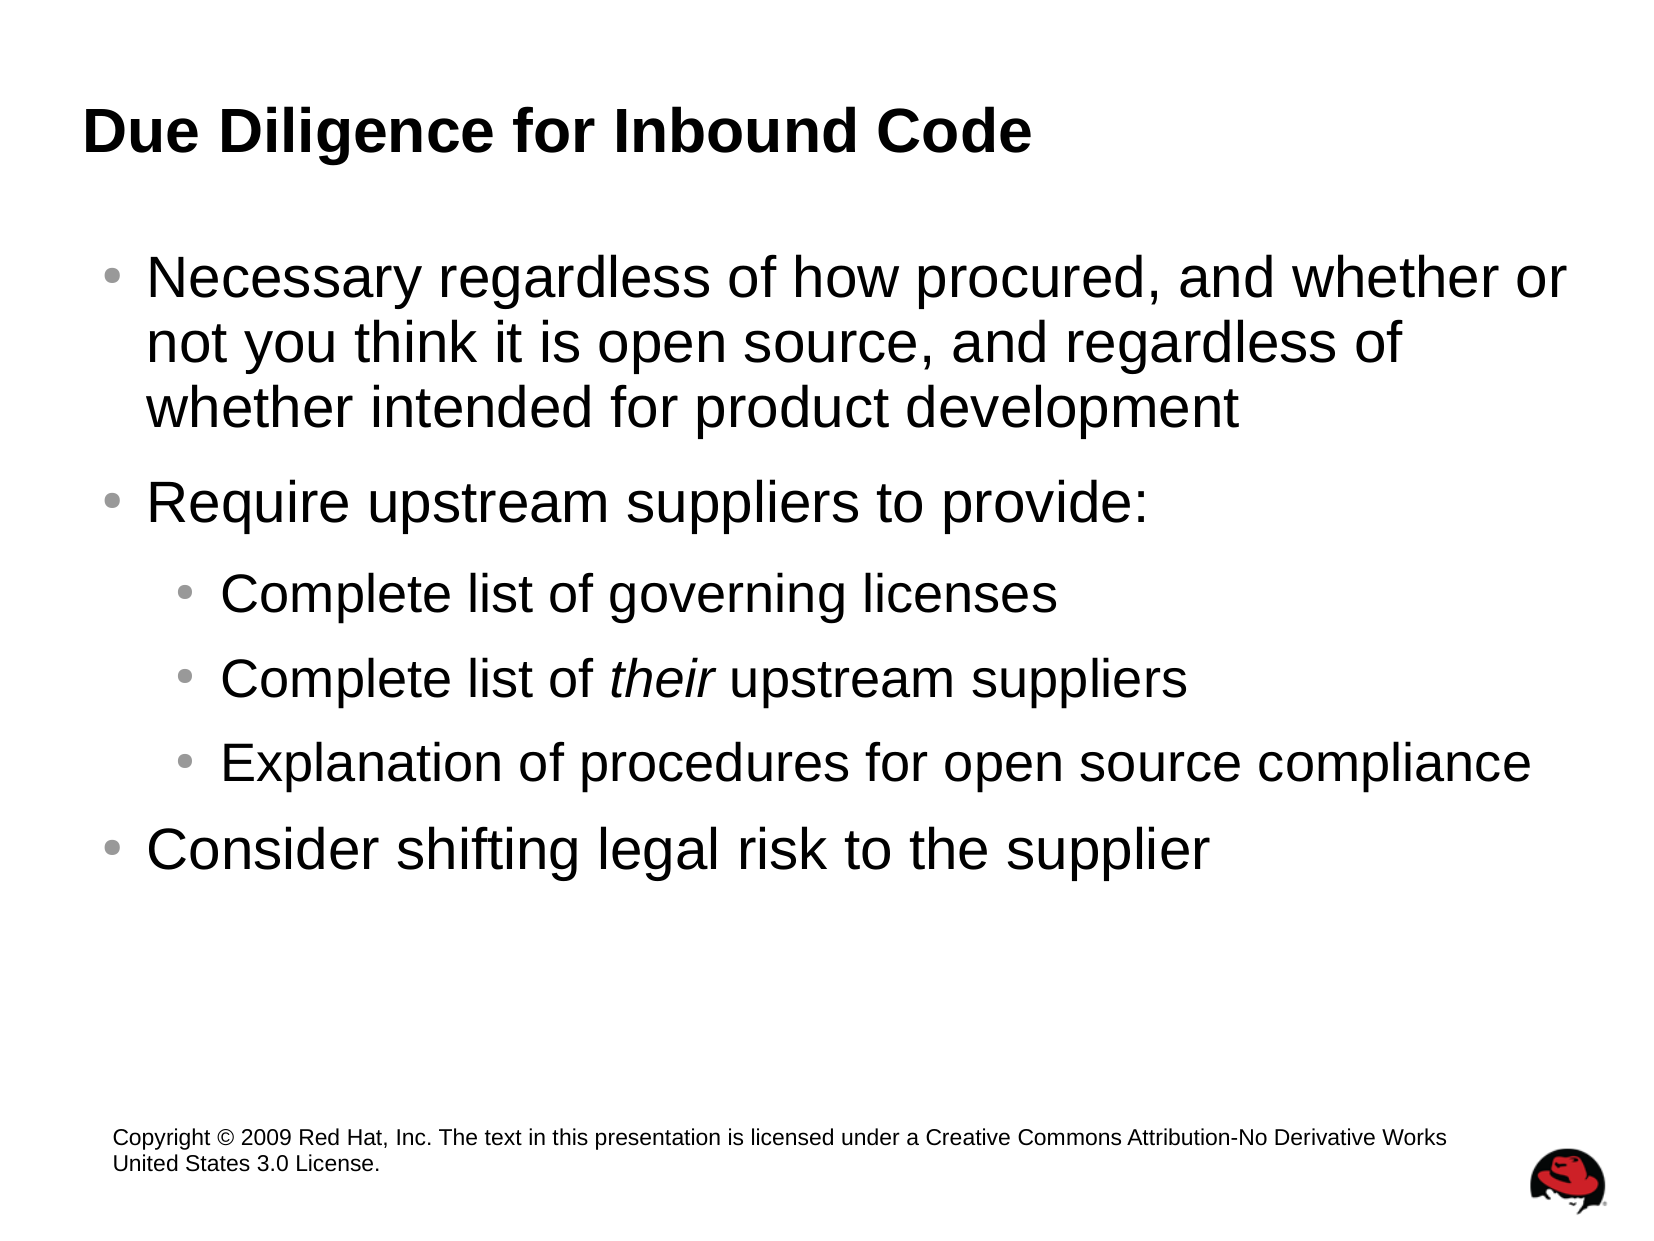

# Due Diligence for Inbound Code
Necessary regardless of how procured, and whether or not you think it is open source, and regardless of whether intended for product development
Require upstream suppliers to provide:
Complete list of governing licenses
Complete list of their upstream suppliers
Explanation of procedures for open source compliance
Consider shifting legal risk to the supplier